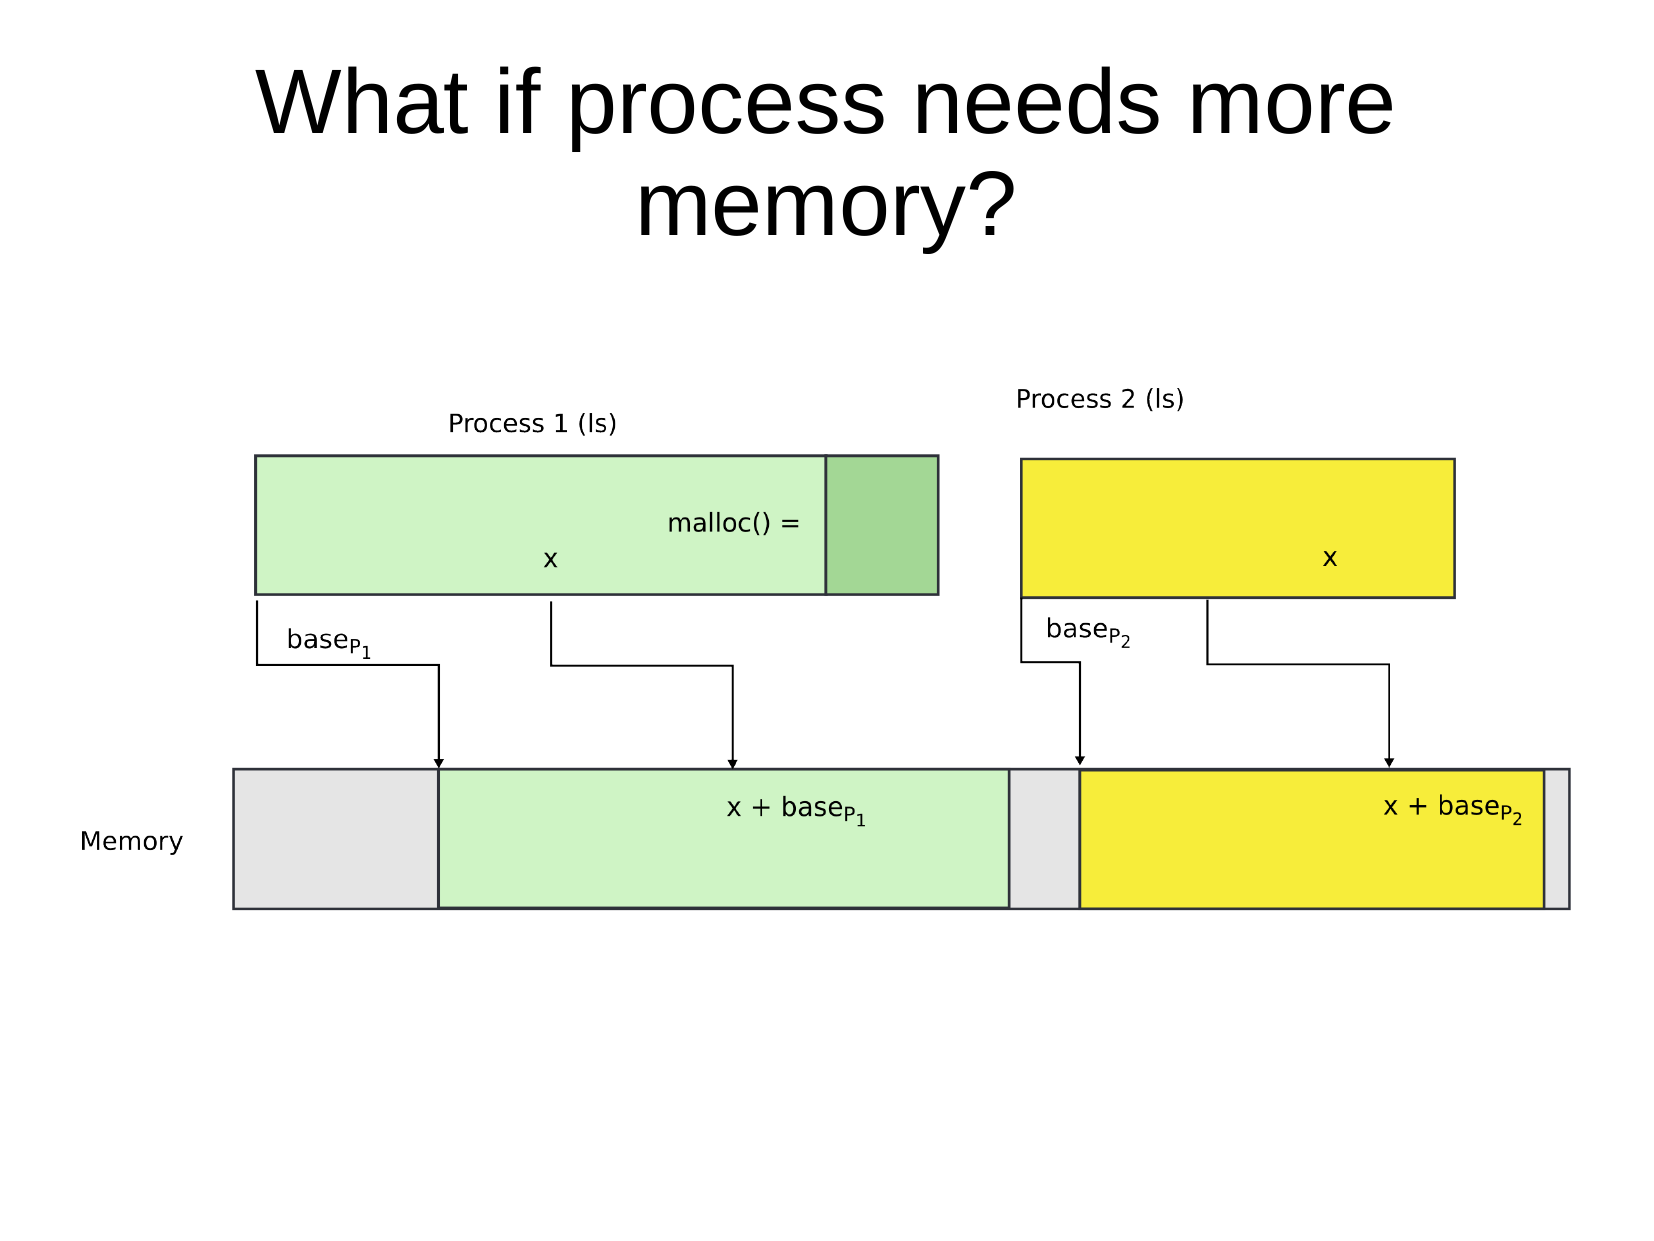

# What if process needs more memory?